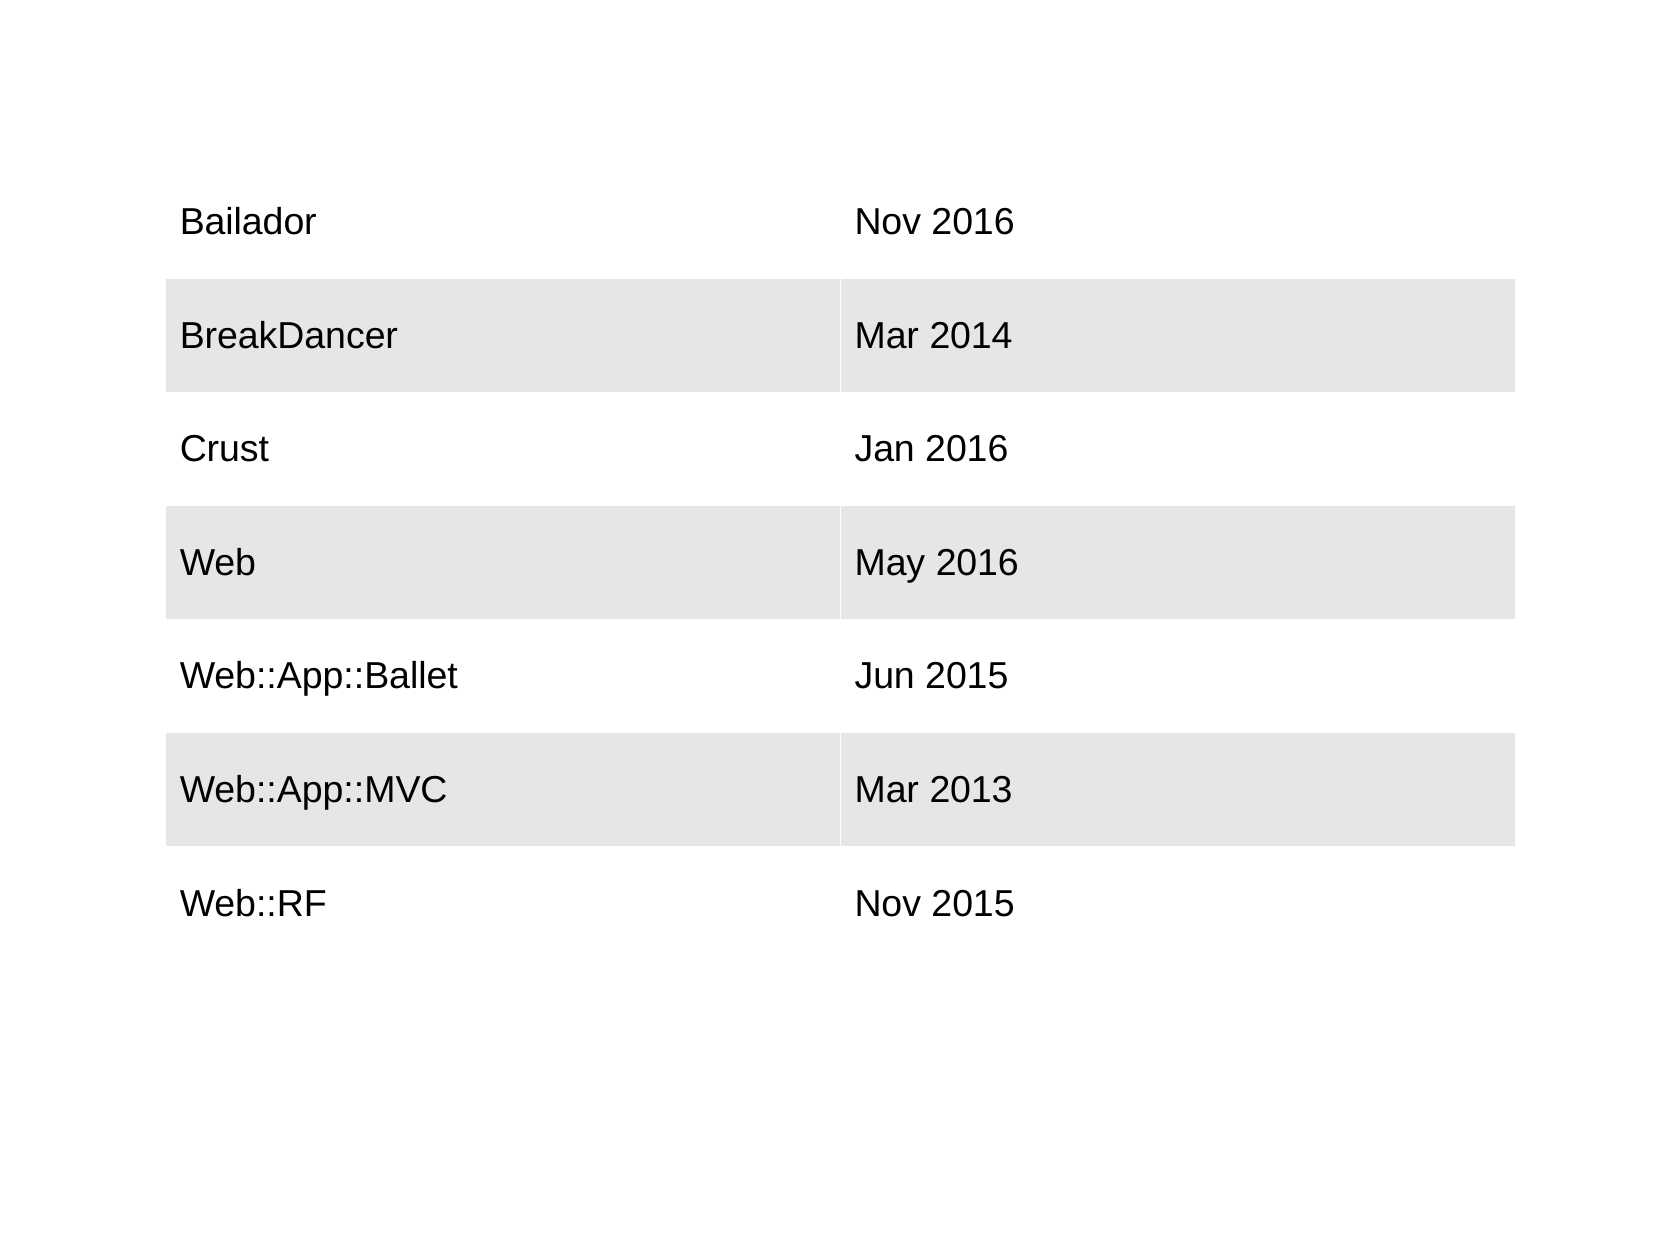

| Bailador | Nov 2016 |
| --- | --- |
| BreakDancer | Mar 2014 |
| Crust | Jan 2016 |
| Web | May 2016 |
| Web::App::Ballet | Jun 2015 |
| Web::App::MVC | Mar 2013 |
| Web::RF | Nov 2015 |